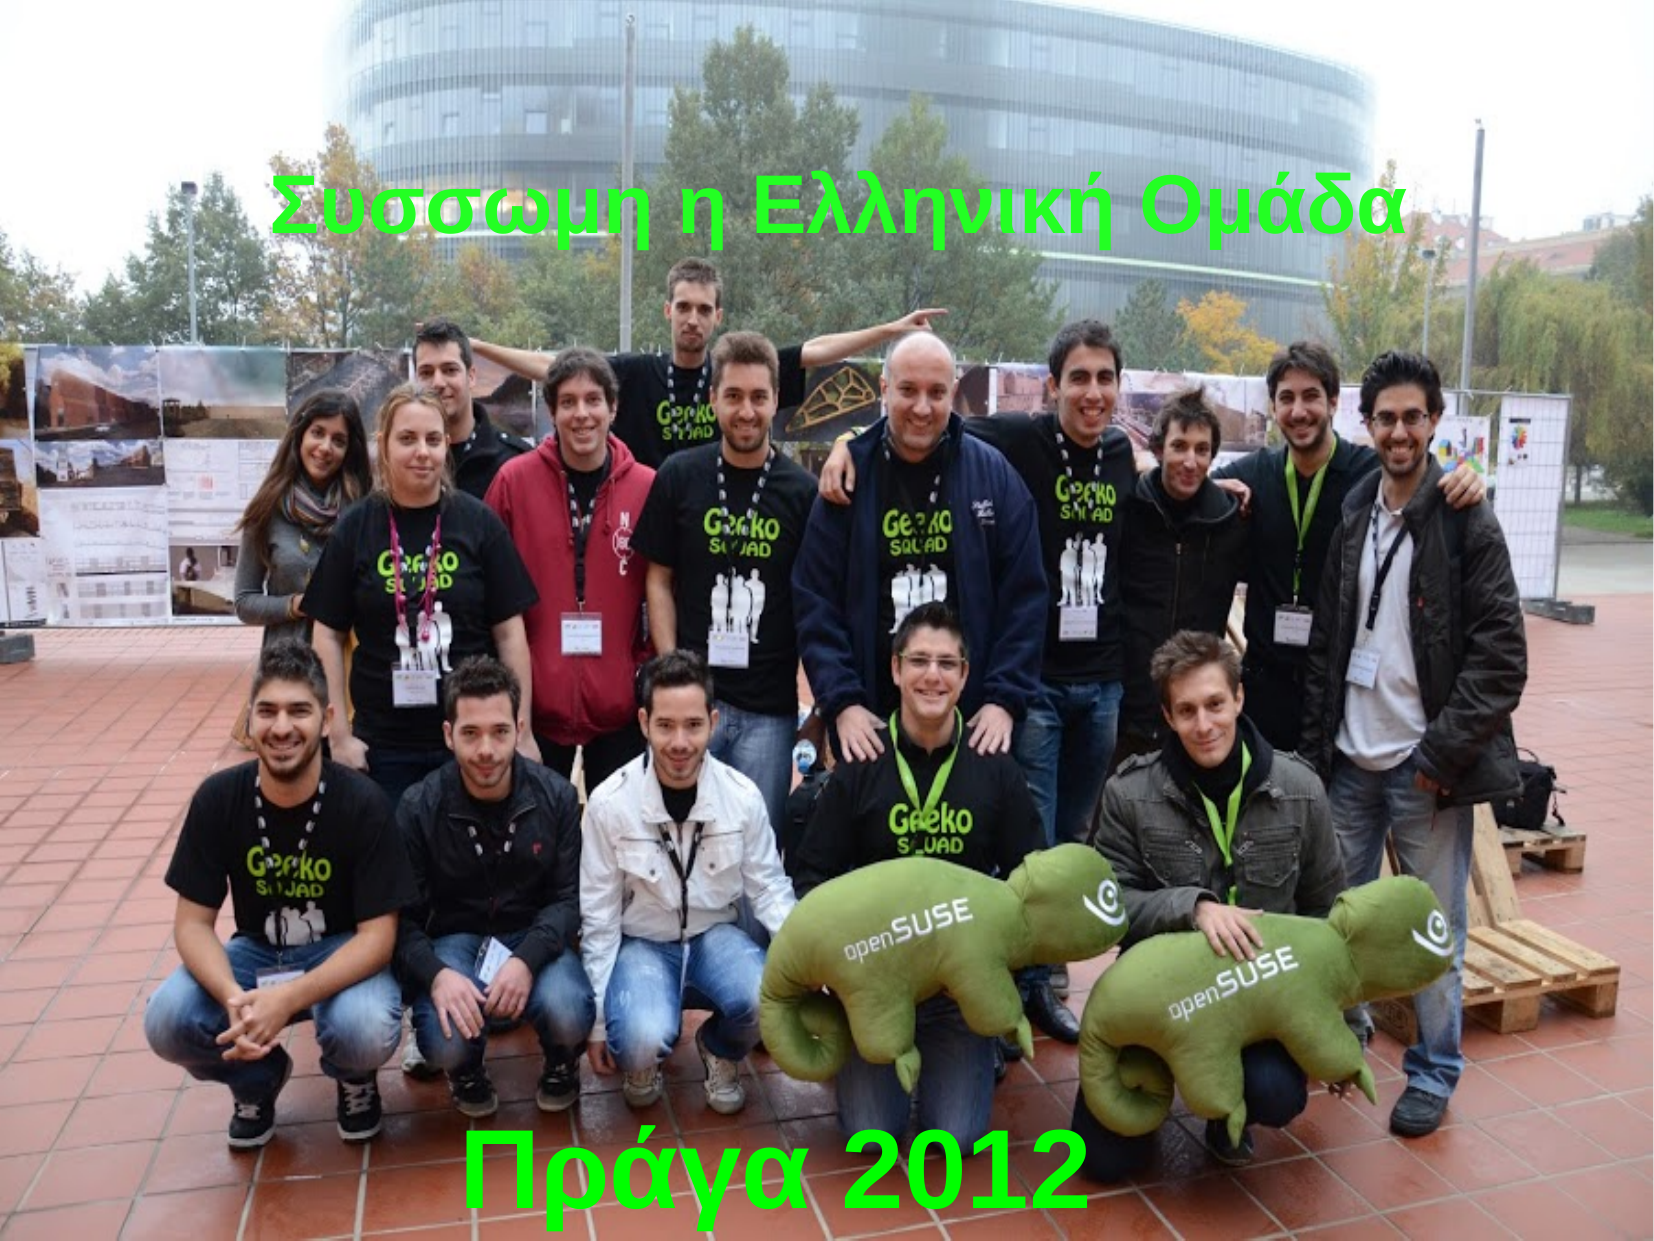

#
Συσσωμη η Ελληνική Ομάδα
Πράγα 2012
10